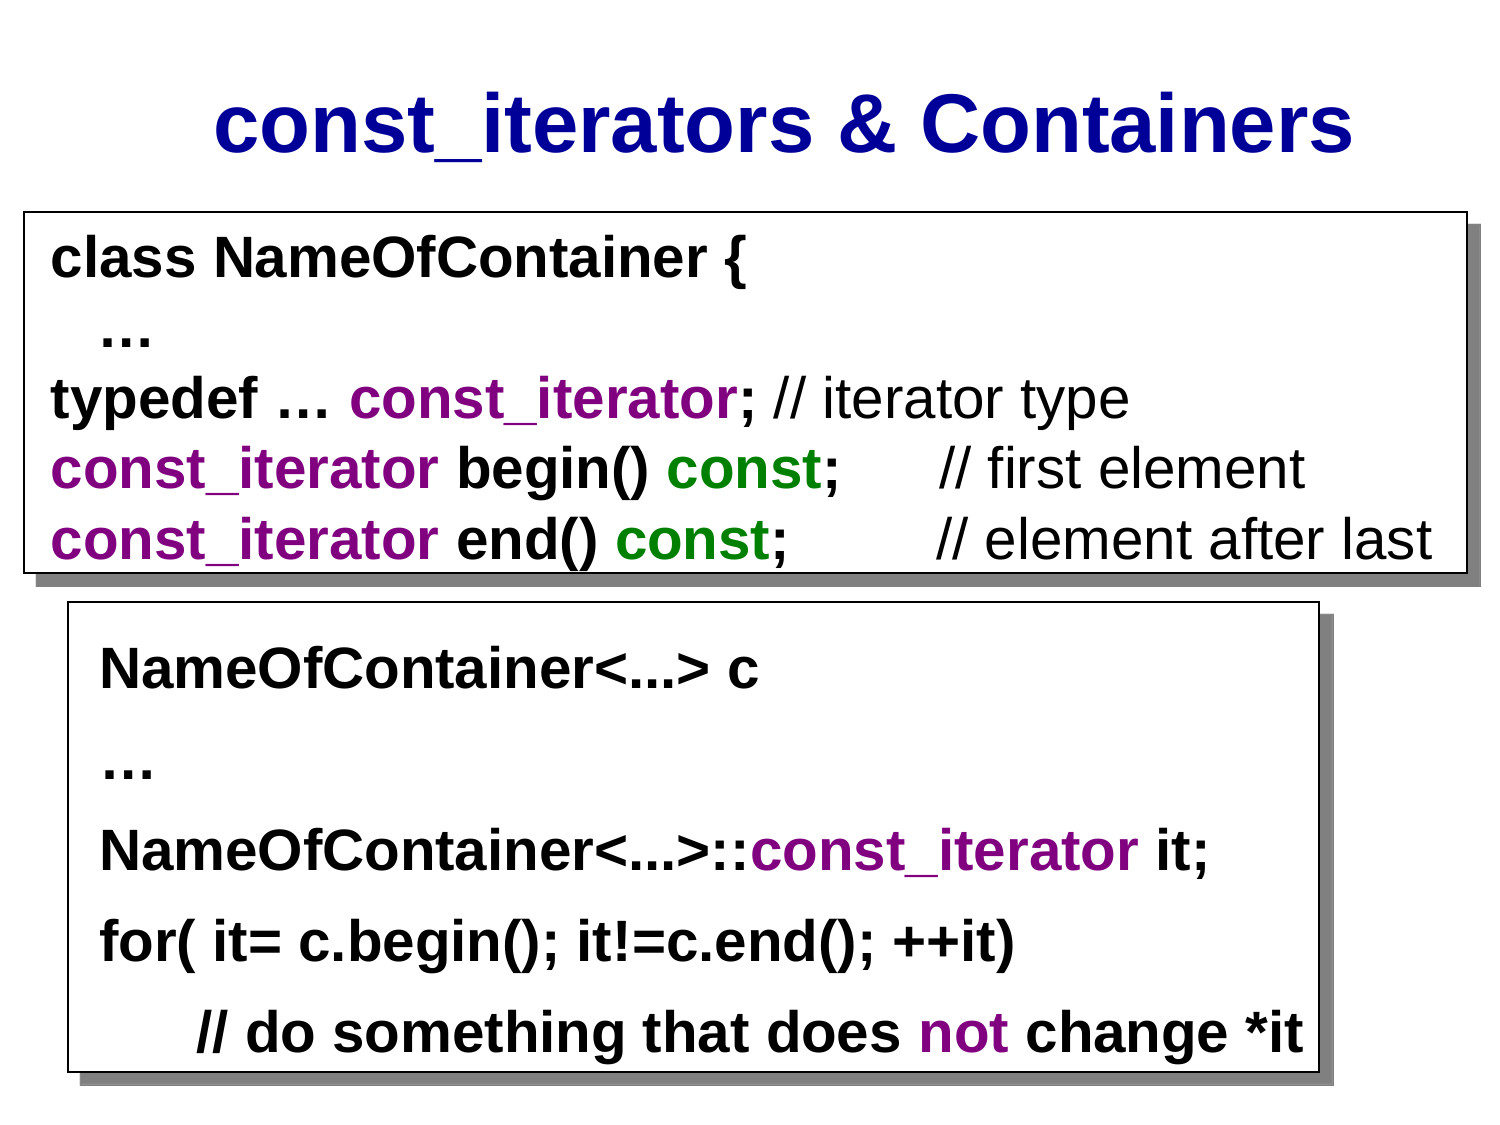

# const_iterators & Containers
class NameOfContainer {
	…
typedef … const_iterator; // iterator type
const_iterator begin() const; // first element
const_iterator end() const; // element after last
 NameOfContainer<...> c
 …
 NameOfContainer<...>::const_iterator it;
 for( it= c.begin(); it!=c.end(); ++it)
 // do something that does not change *it